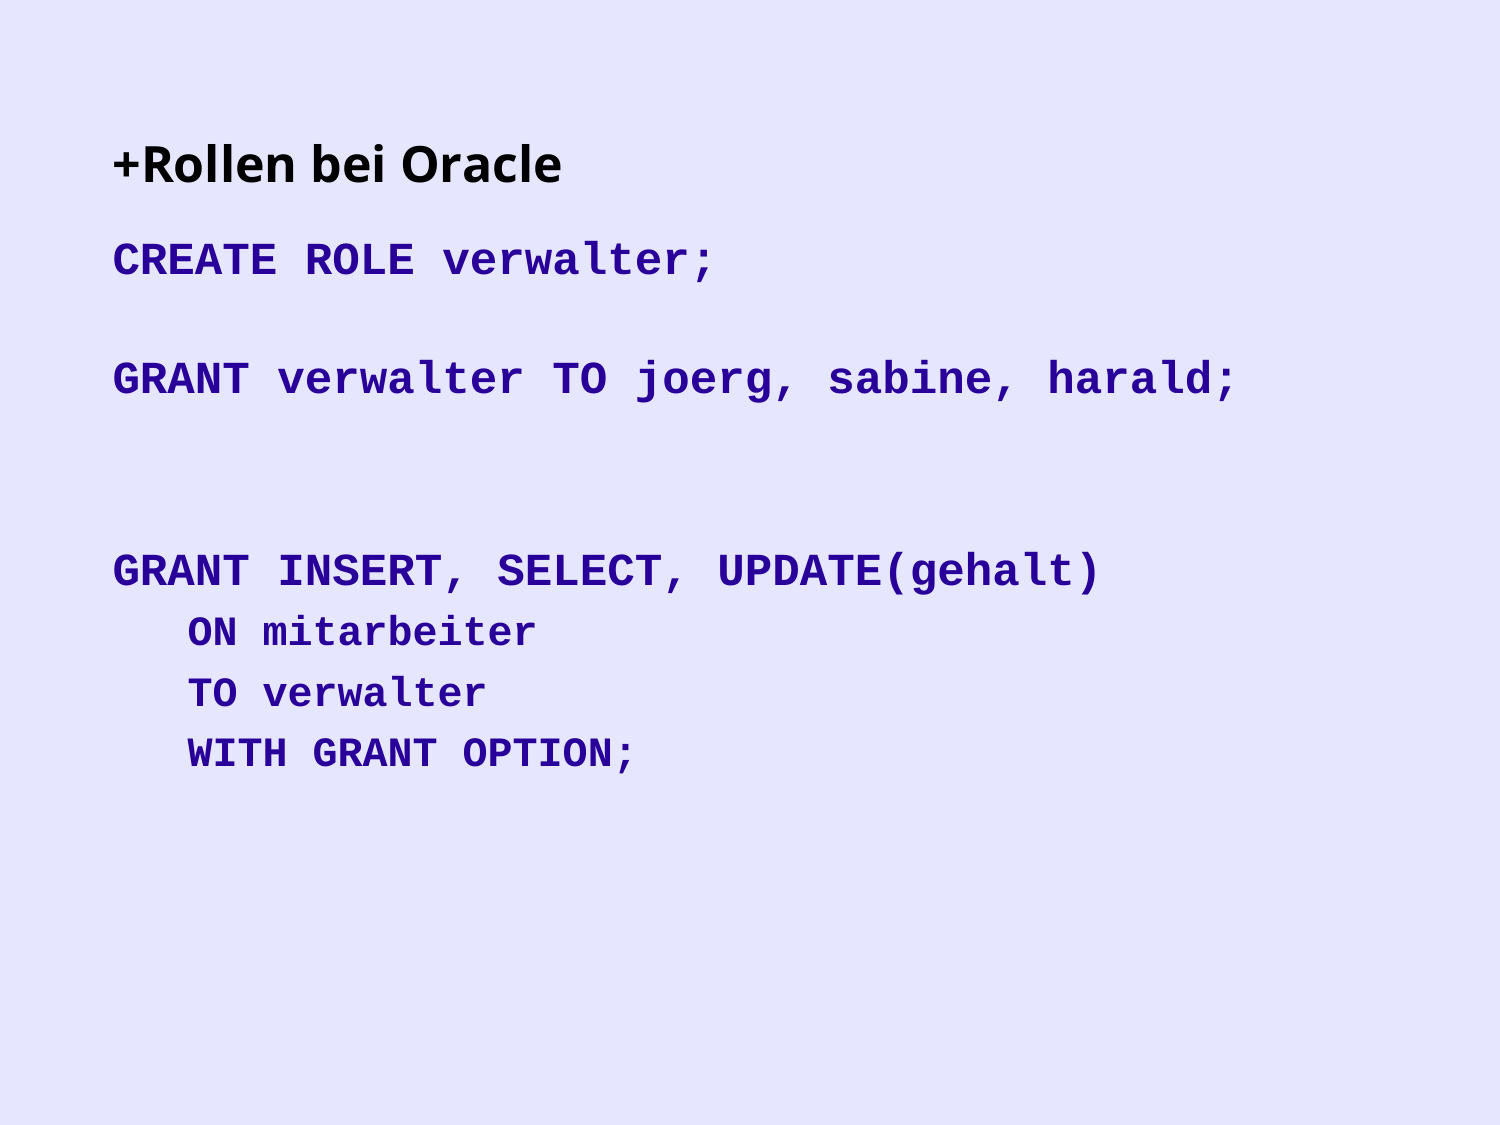

# +Rollen bei Oracle
CREATE ROLE verwalter;
GRANT verwalter TO joerg, sabine, harald;
GRANT INSERT, SELECT, UPDATE(gehalt)‏
ON mitarbeiter
TO verwalter
WITH GRANT OPTION;